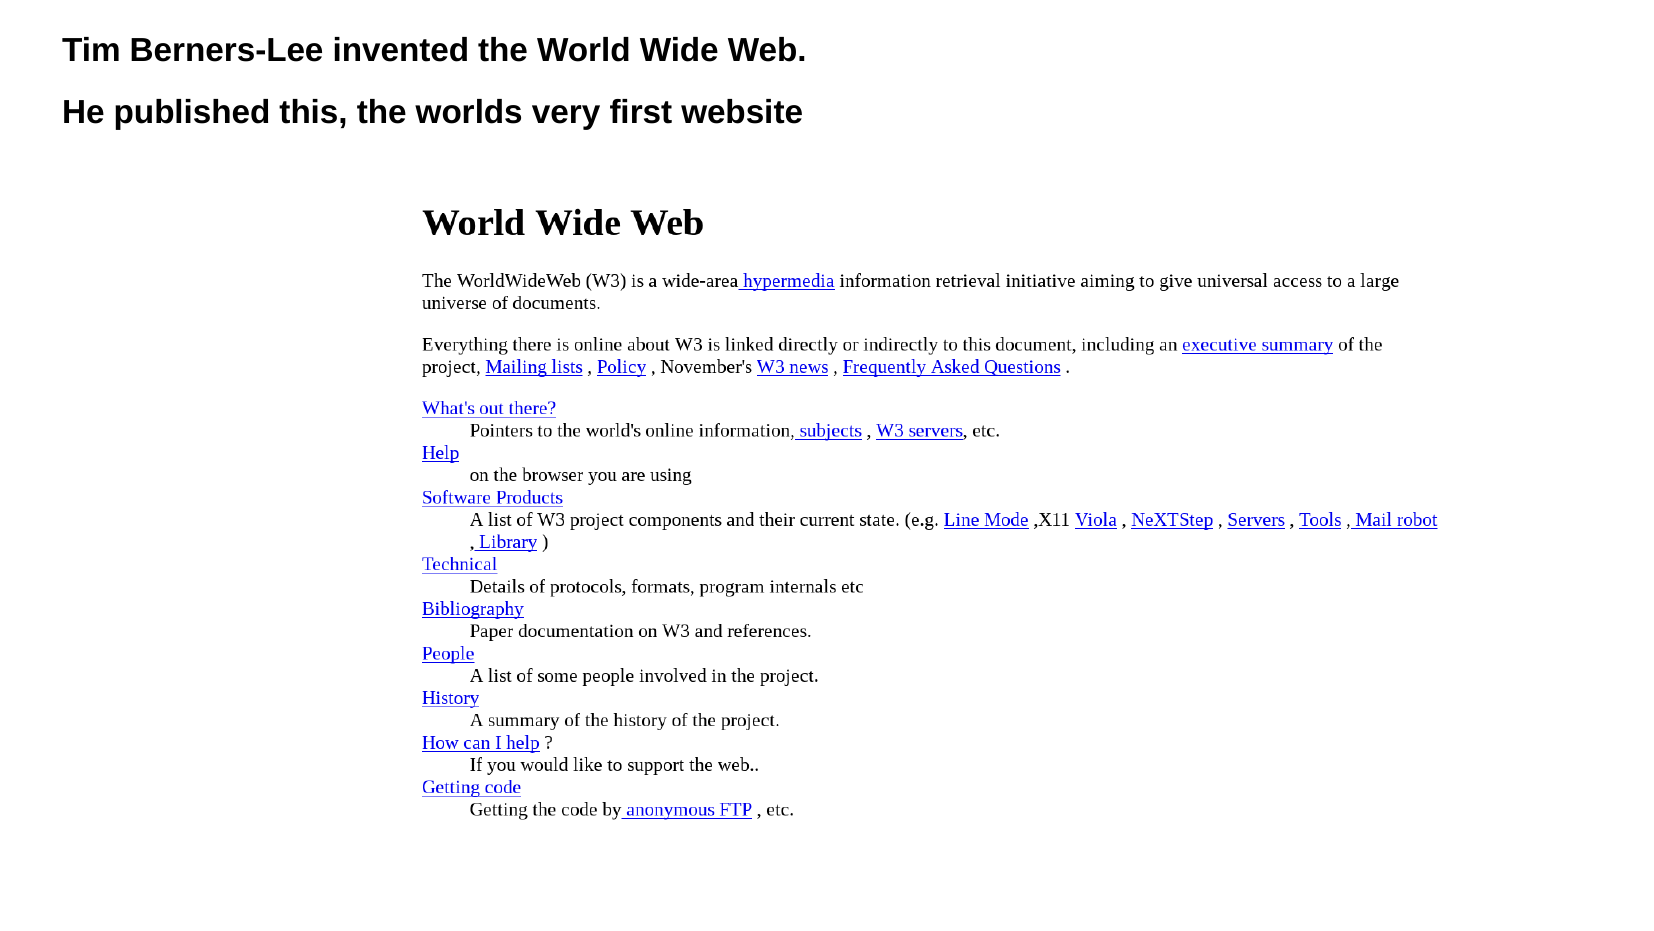

Tim Berners-Lee invented the World Wide Web.
He published this, the worlds very first website